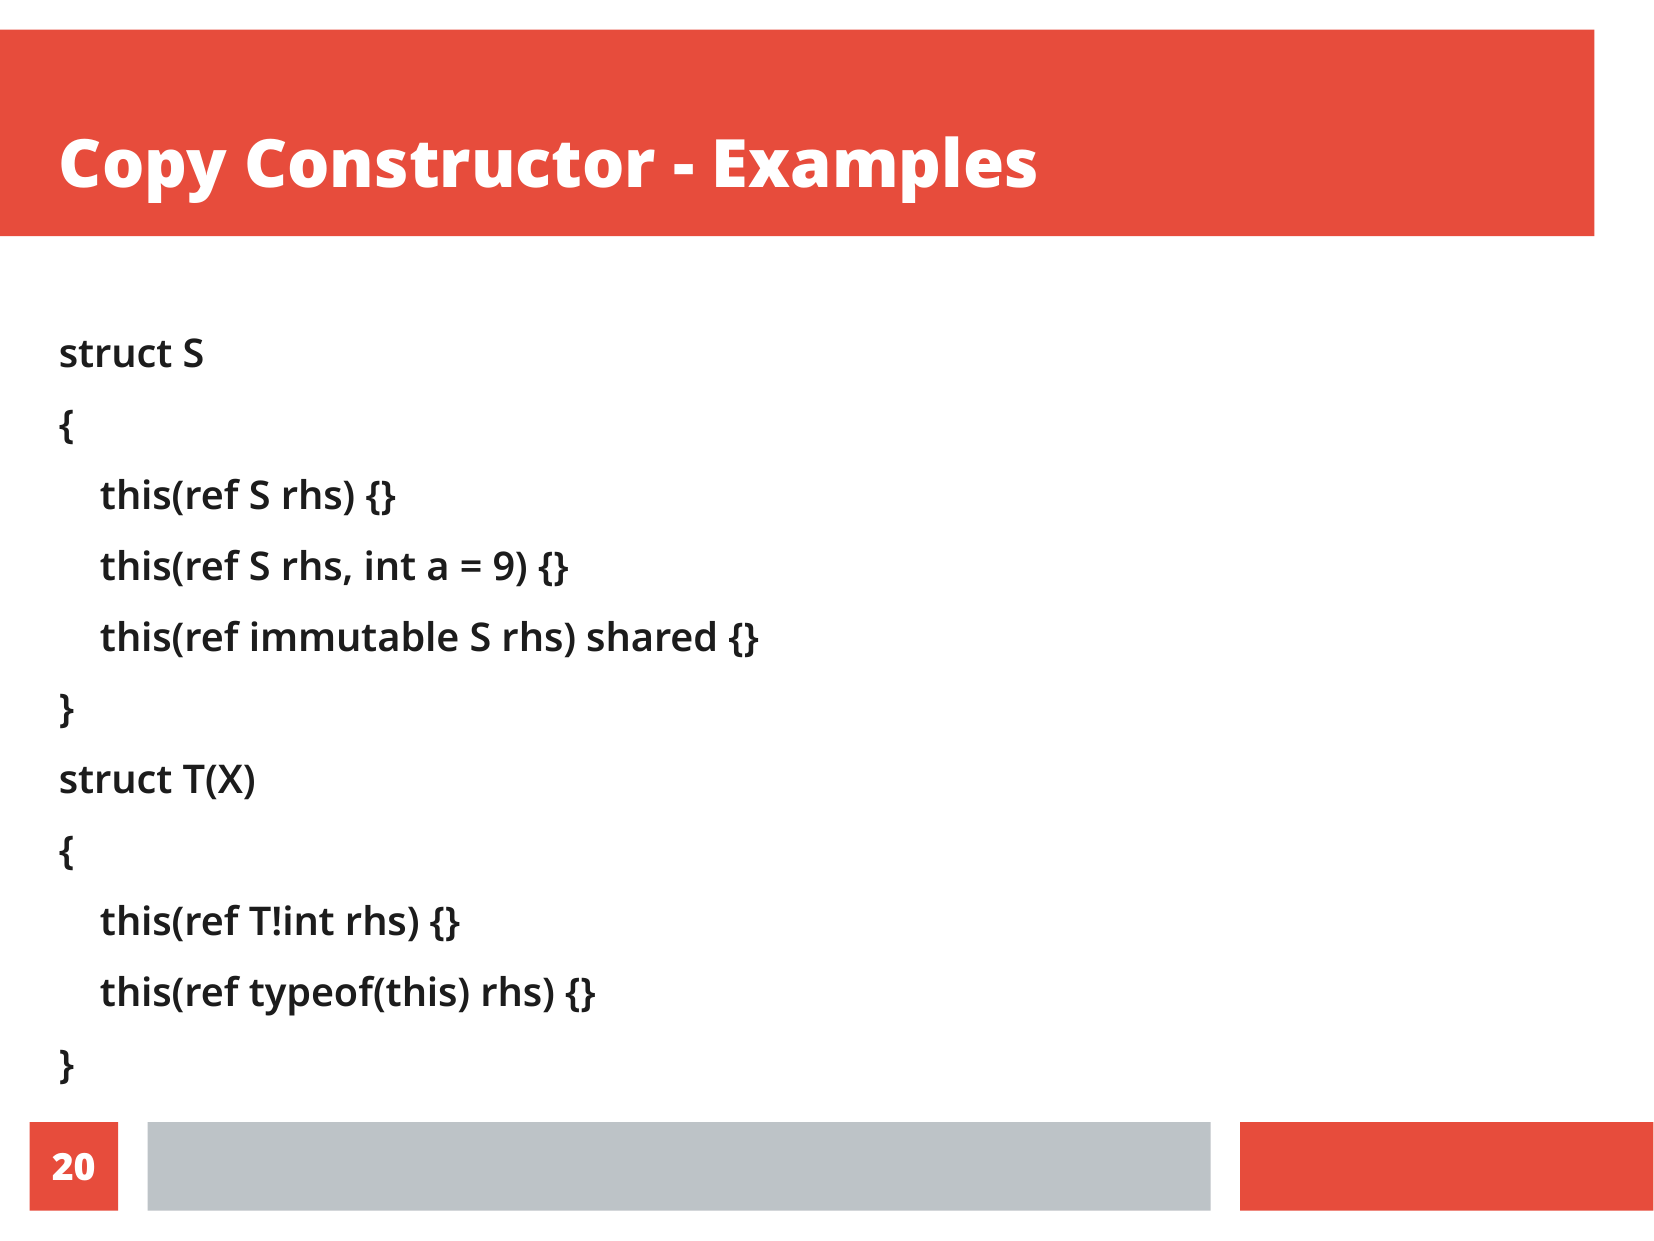

# Copy Constructor - Examples
struct S
{
 this(ref S rhs) {}
 this(ref S rhs, int a = 9) {}
 this(ref immutable S rhs) shared {}
}
struct T(X)
{
 this(ref T!int rhs) {}
 this(ref typeof(this) rhs) {}
}
20